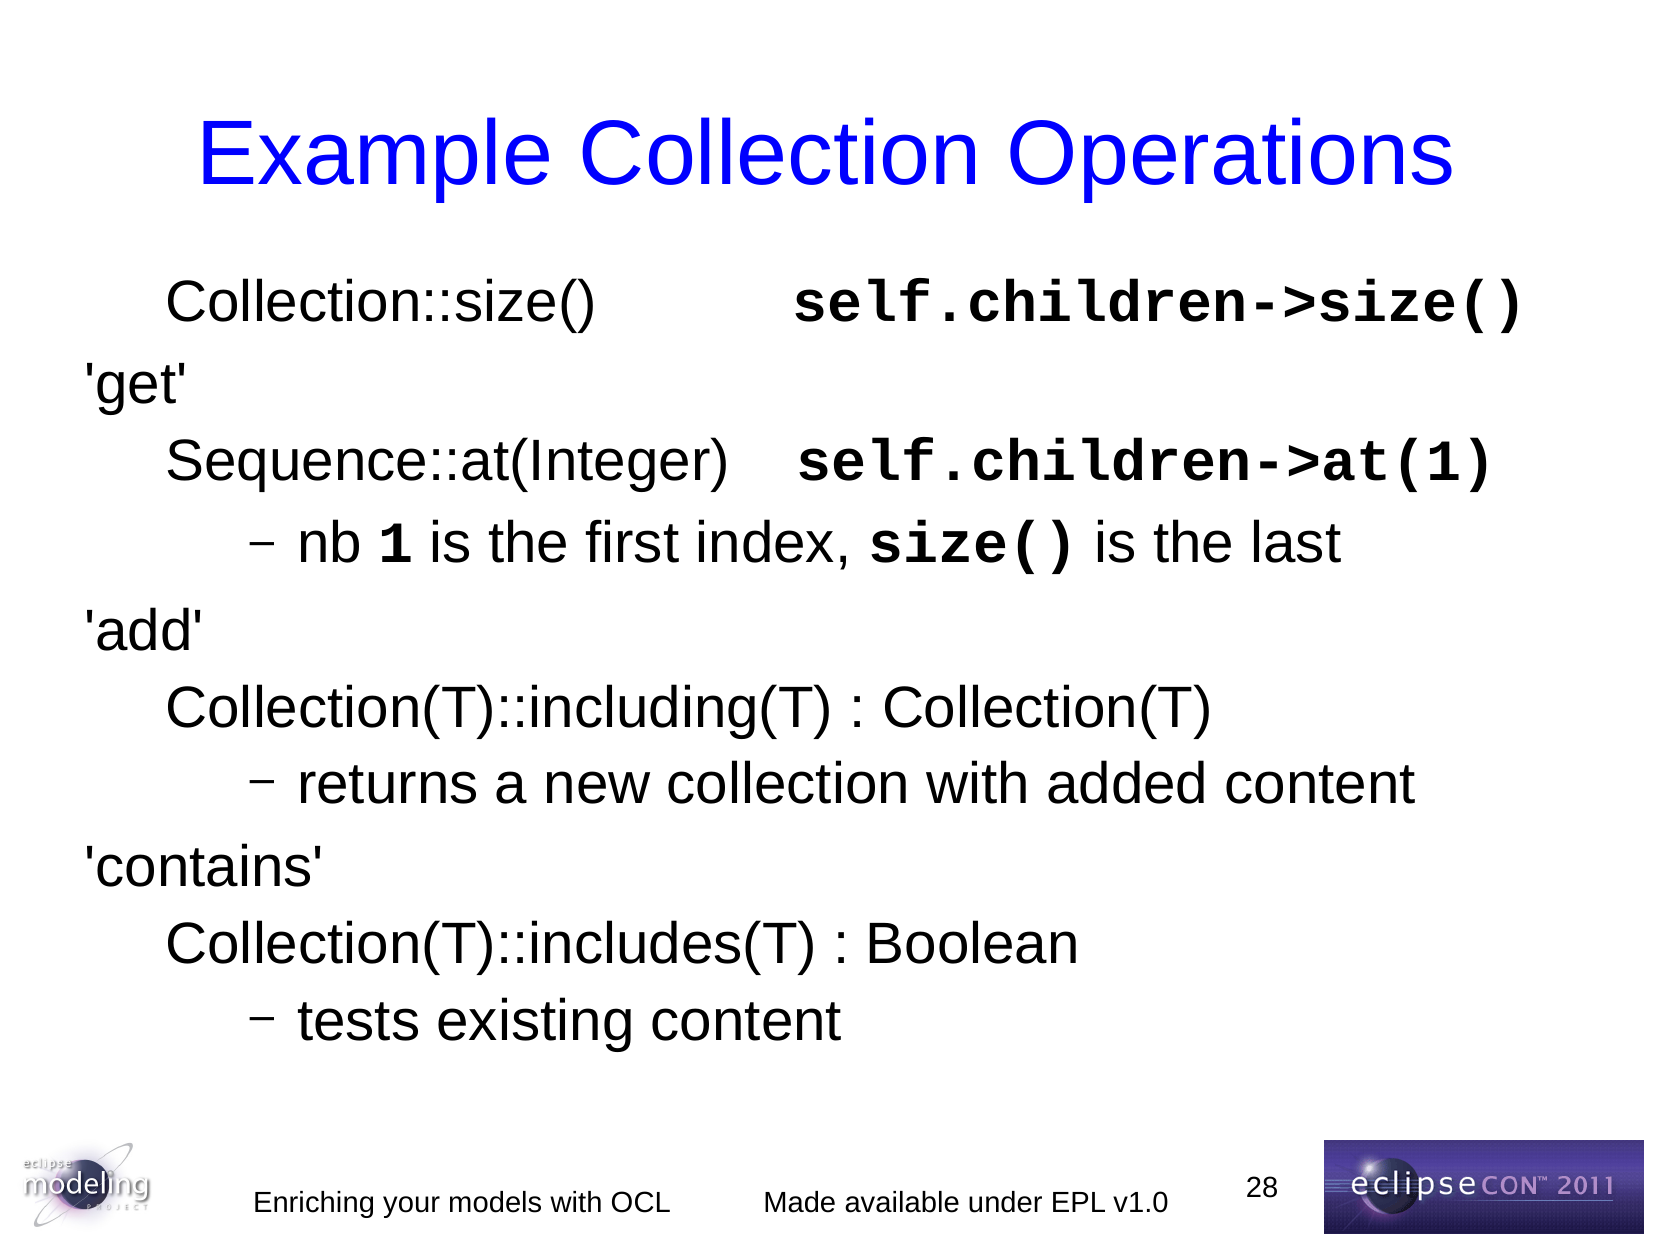

# Example Collection Operations
 Collection::size() self.children->size()
'get'
 Sequence::at(Integer) self.children->at(1)
nb 1 is the first index, size() is the last
'add'
 Collection(T)::including(T) : Collection(T)
returns a new collection with added content
'contains'
 Collection(T)::includes(T) : Boolean
tests existing content
28
Enriching your models with OCL